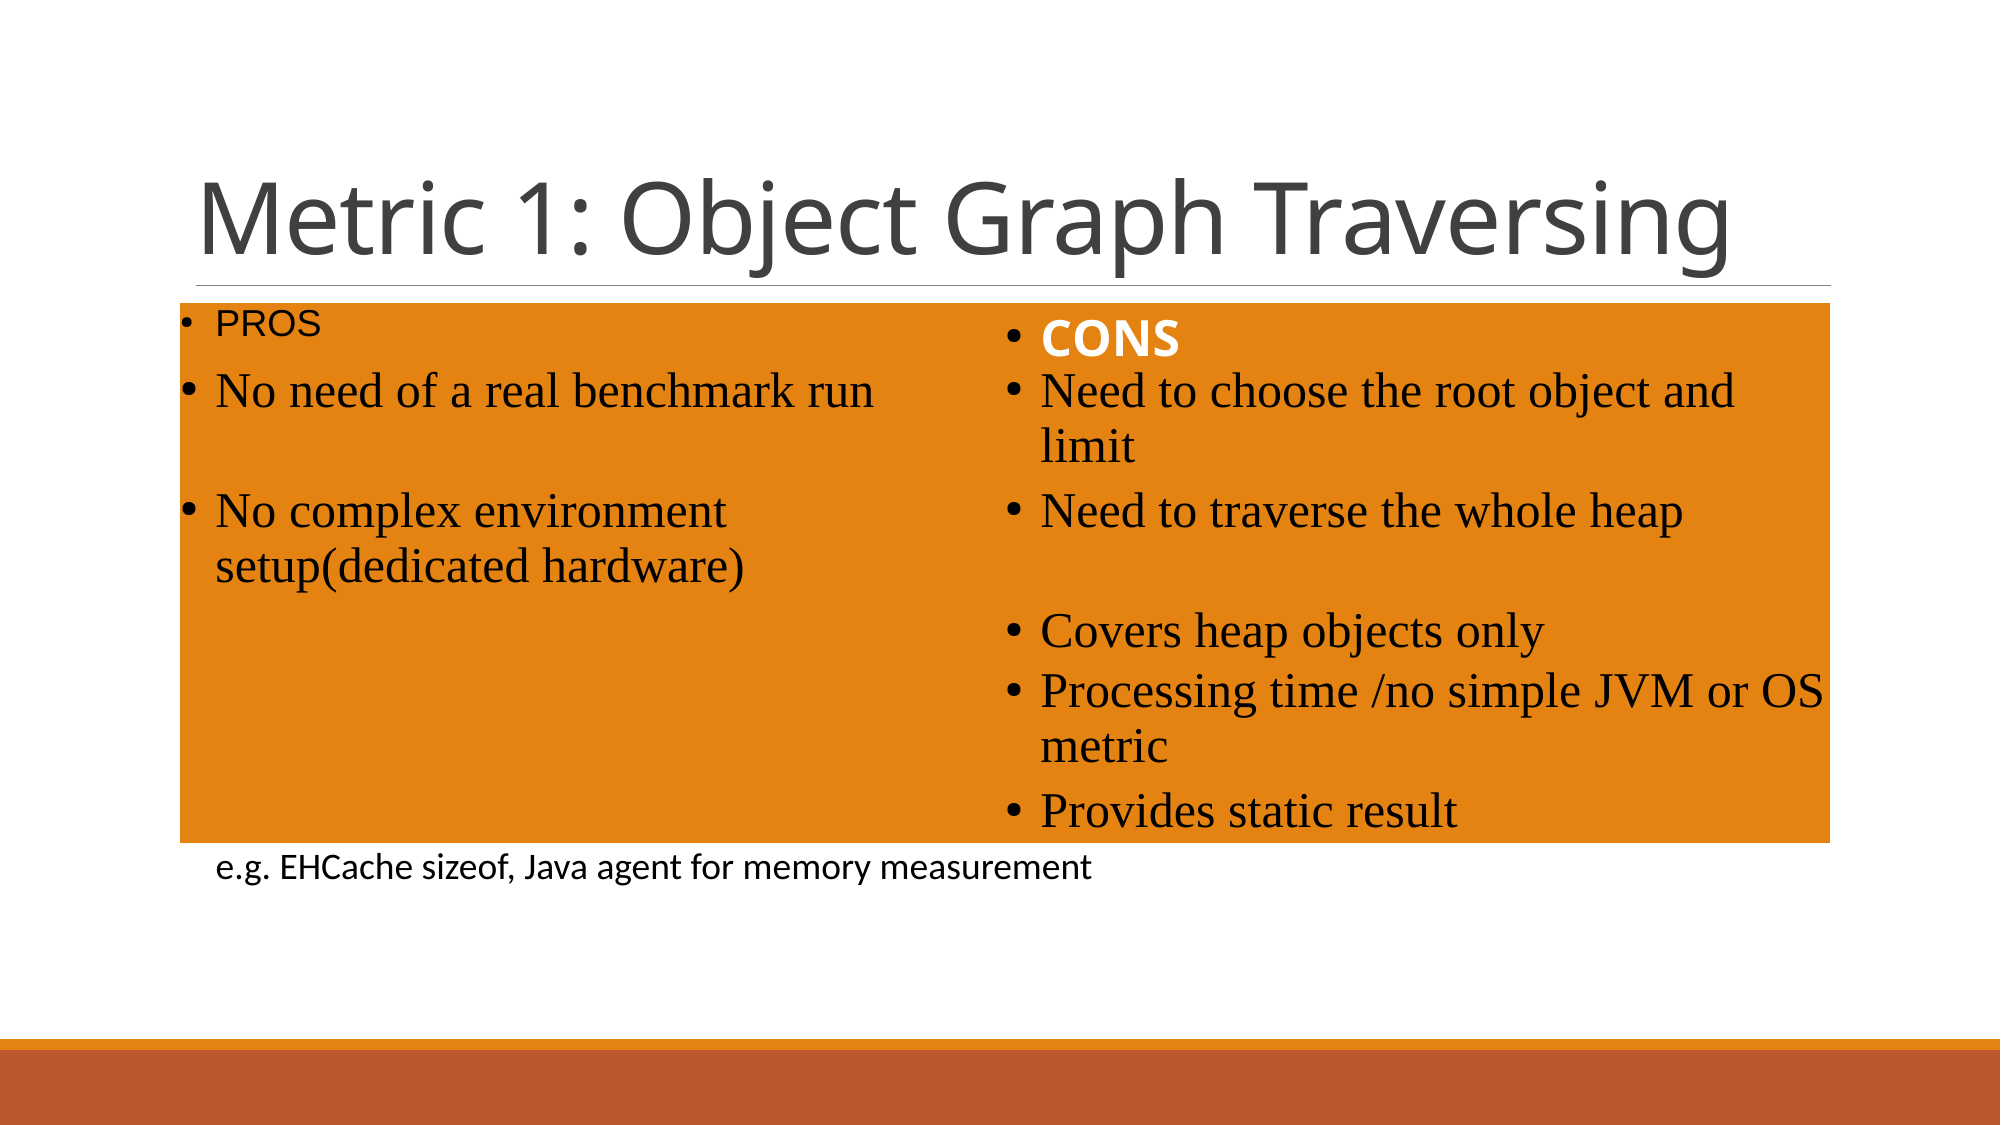

# Metric 1: Object Graph Traversing
| PROS | CONS |
| --- | --- |
| No need of a real benchmark run | Need to choose the root object and limit |
| No complex environment setup(dedicated hardware) | Need to traverse the whole heap |
| | Covers heap objects only |
| | Processing time /no simple JVM or OS metric |
| | Provides static result |
| PROS | CONS |
| --- | --- |
| No need of a real benchmark run | Need to choose the root object and limit |
| No complex environment setup(dedicated hardware) | Need to traverse the whole heap |
| | Covers heap objects only |
| | Processing time /no simple JVM or OS metric |
| | Provides static result |
e.g. EHCache sizeof, Java agent for memory measurement